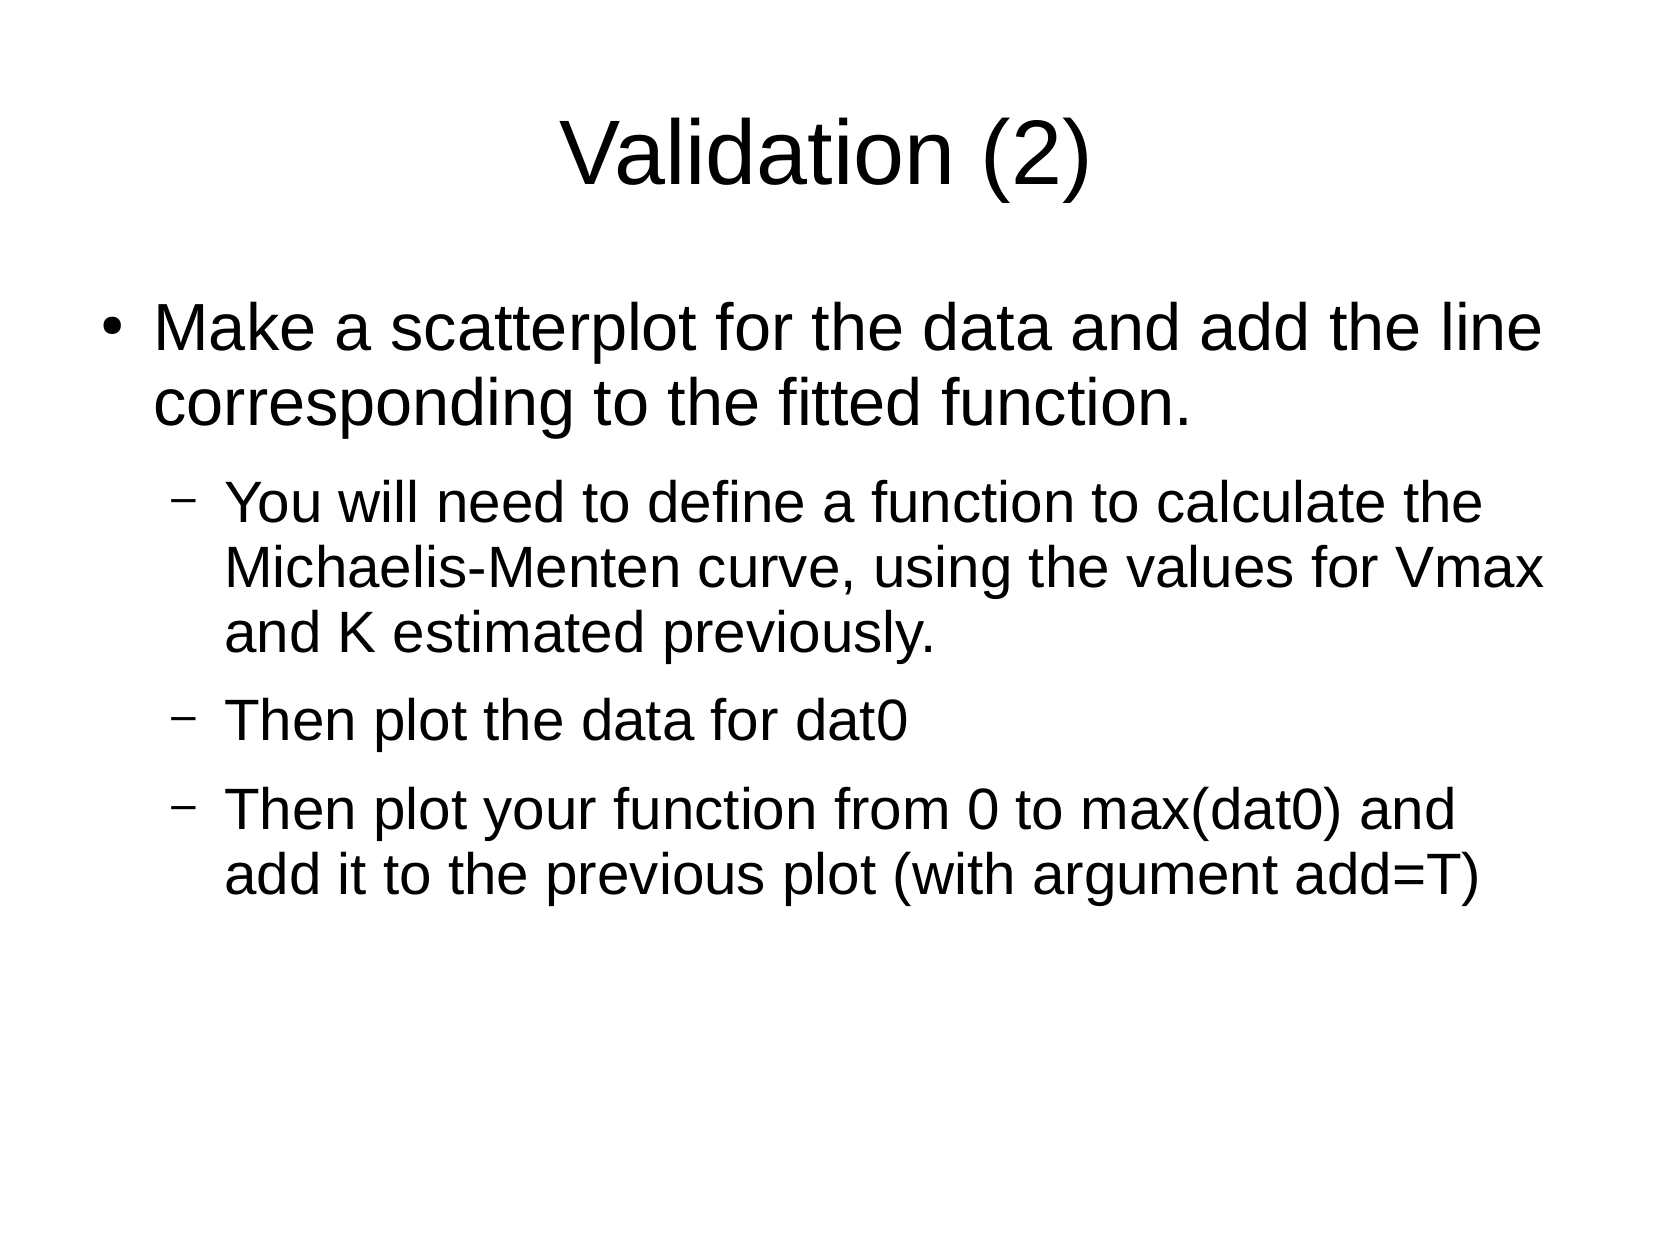

# Validation (2)
Make a scatterplot for the data and add the line corresponding to the fitted function.
You will need to define a function to calculate the Michaelis-Menten curve, using the values for Vmax and K estimated previously.
Then plot the data for dat0
Then plot your function from 0 to max(dat0) and add it to the previous plot (with argument add=T)